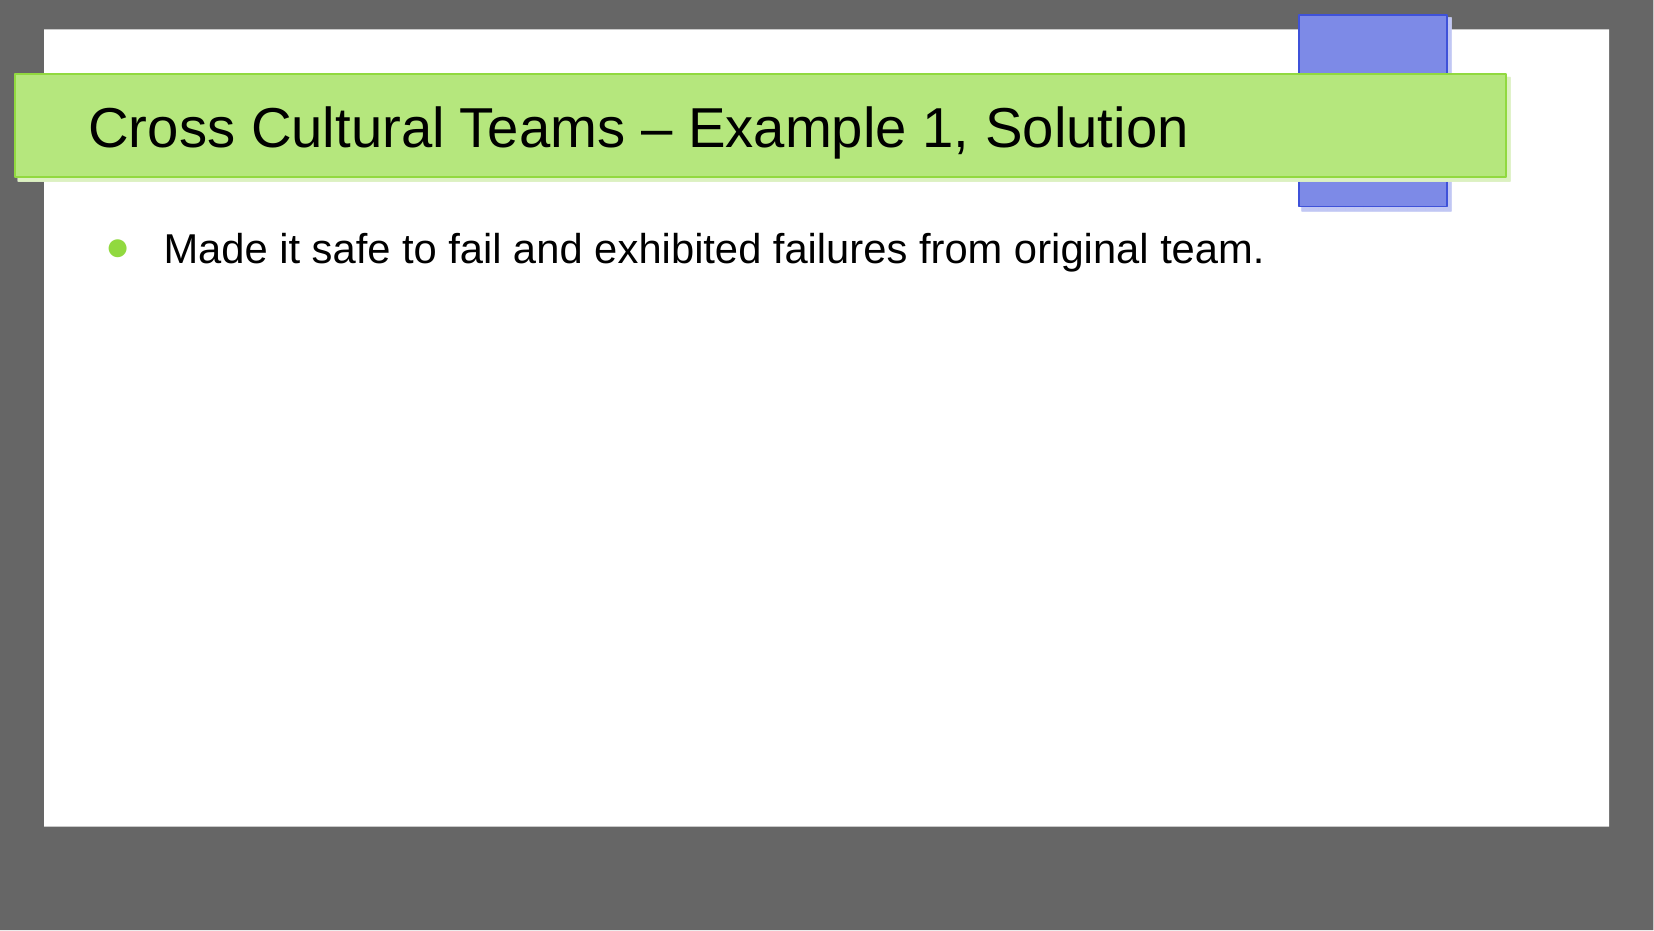

Cross Cultural Teams – Example 1, Solution
Made it safe to fail and exhibited failures from original team.